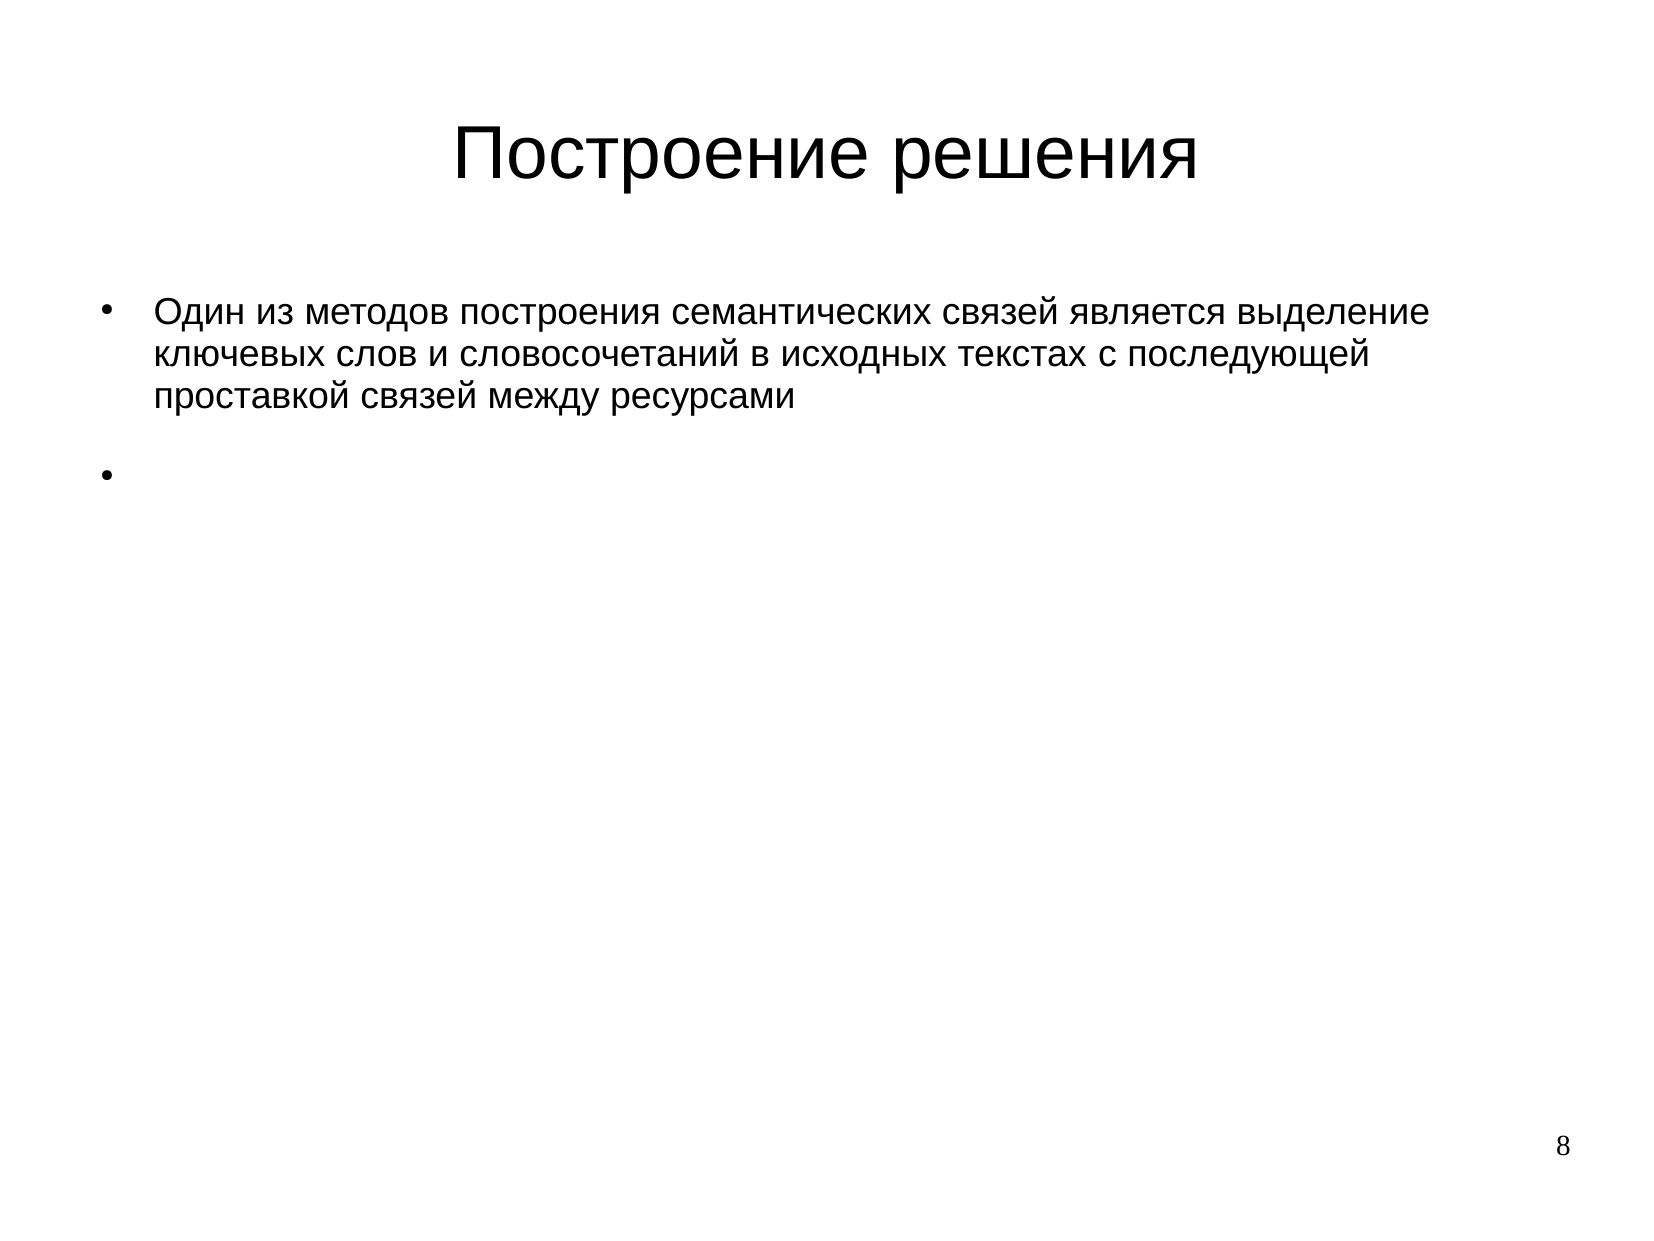

# Построение решения
Один из методов построения семантических связей является выделение ключевых слов и словосочетаний в исходных текстах с последующей проставкой связей между ресурсами
8